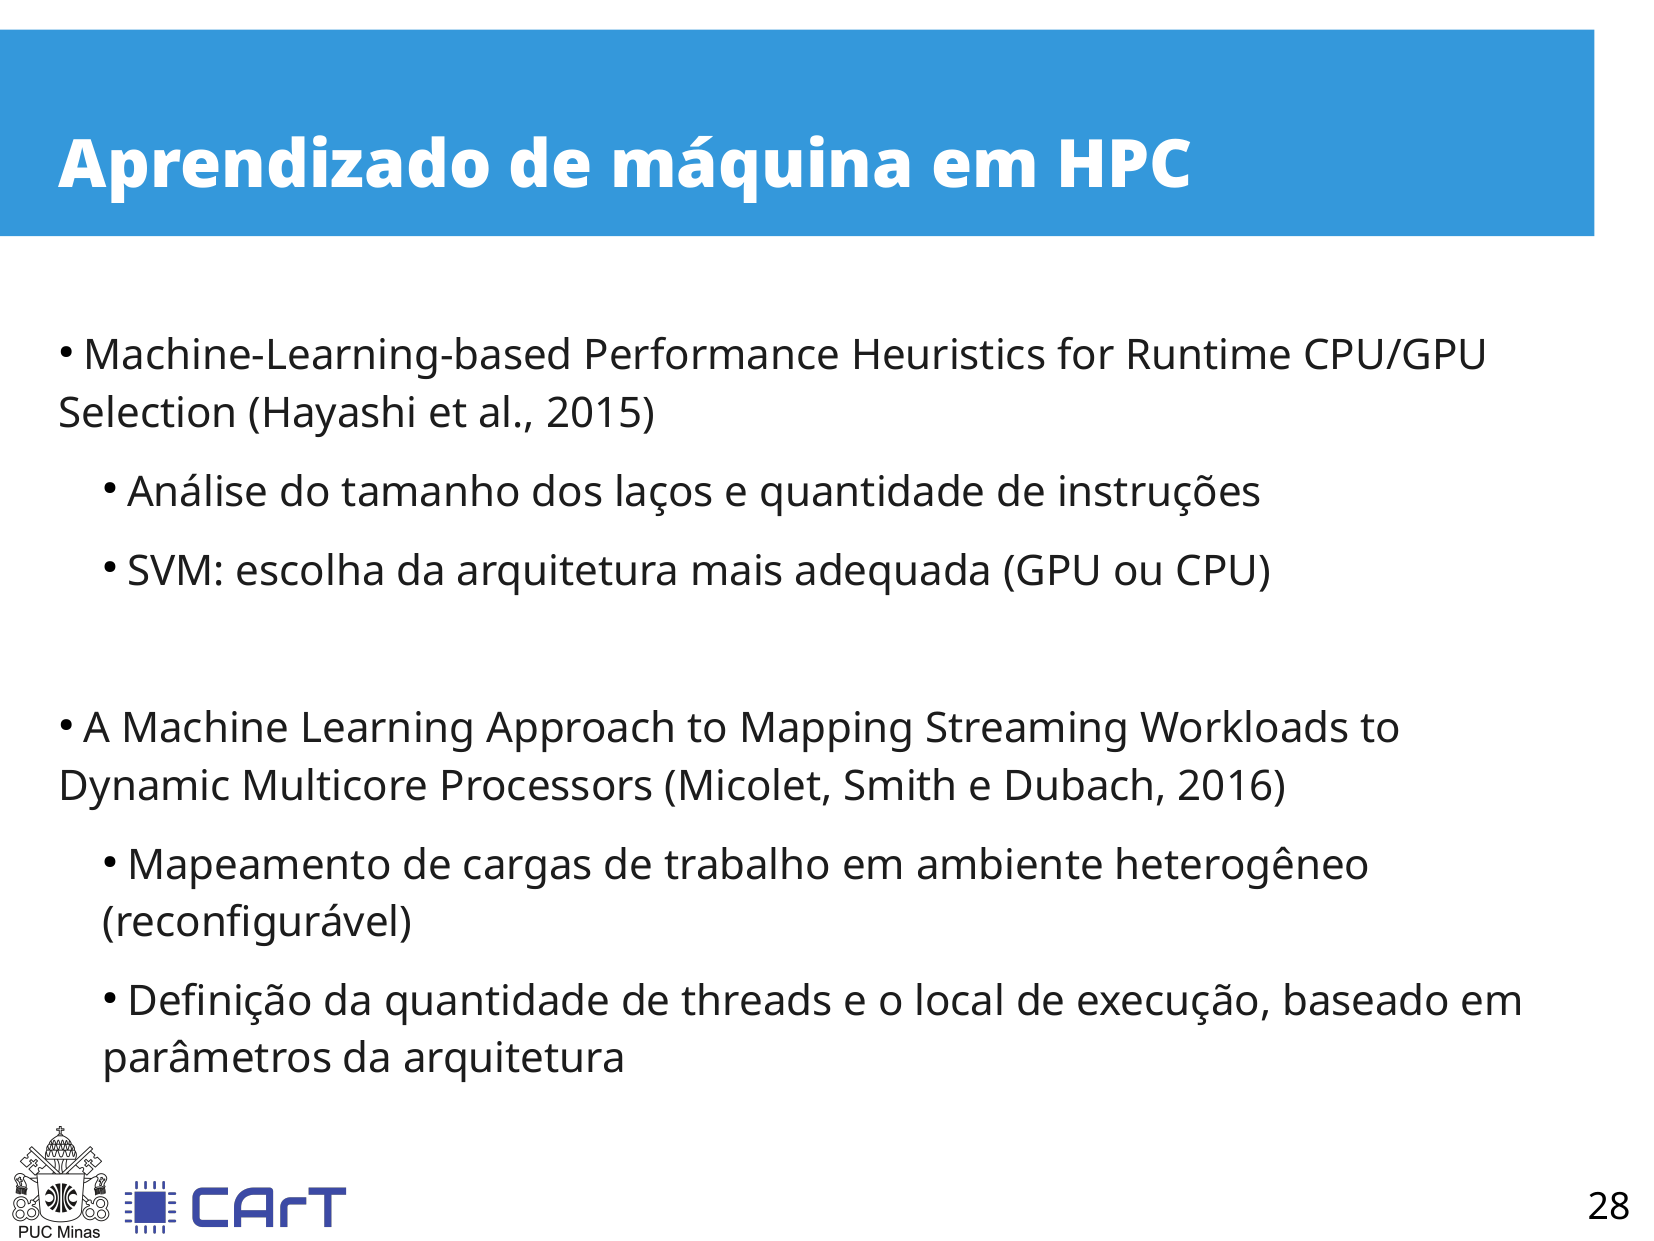

# Aprendizado de máquina em HPC
 Machine-Learning-based Performance Heuristics for Runtime CPU/GPU Selection (Hayashi et al., 2015)
 Análise do tamanho dos laços e quantidade de instruções
 SVM: escolha da arquitetura mais adequada (GPU ou CPU)
 A Machine Learning Approach to Mapping Streaming Workloads to Dynamic Multicore Processors (Micolet, Smith e Dubach, 2016)
 Mapeamento de cargas de trabalho em ambiente heterogêneo (reconfigurável)
 Definição da quantidade de threads e o local de execução, baseado em parâmetros da arquitetura
28